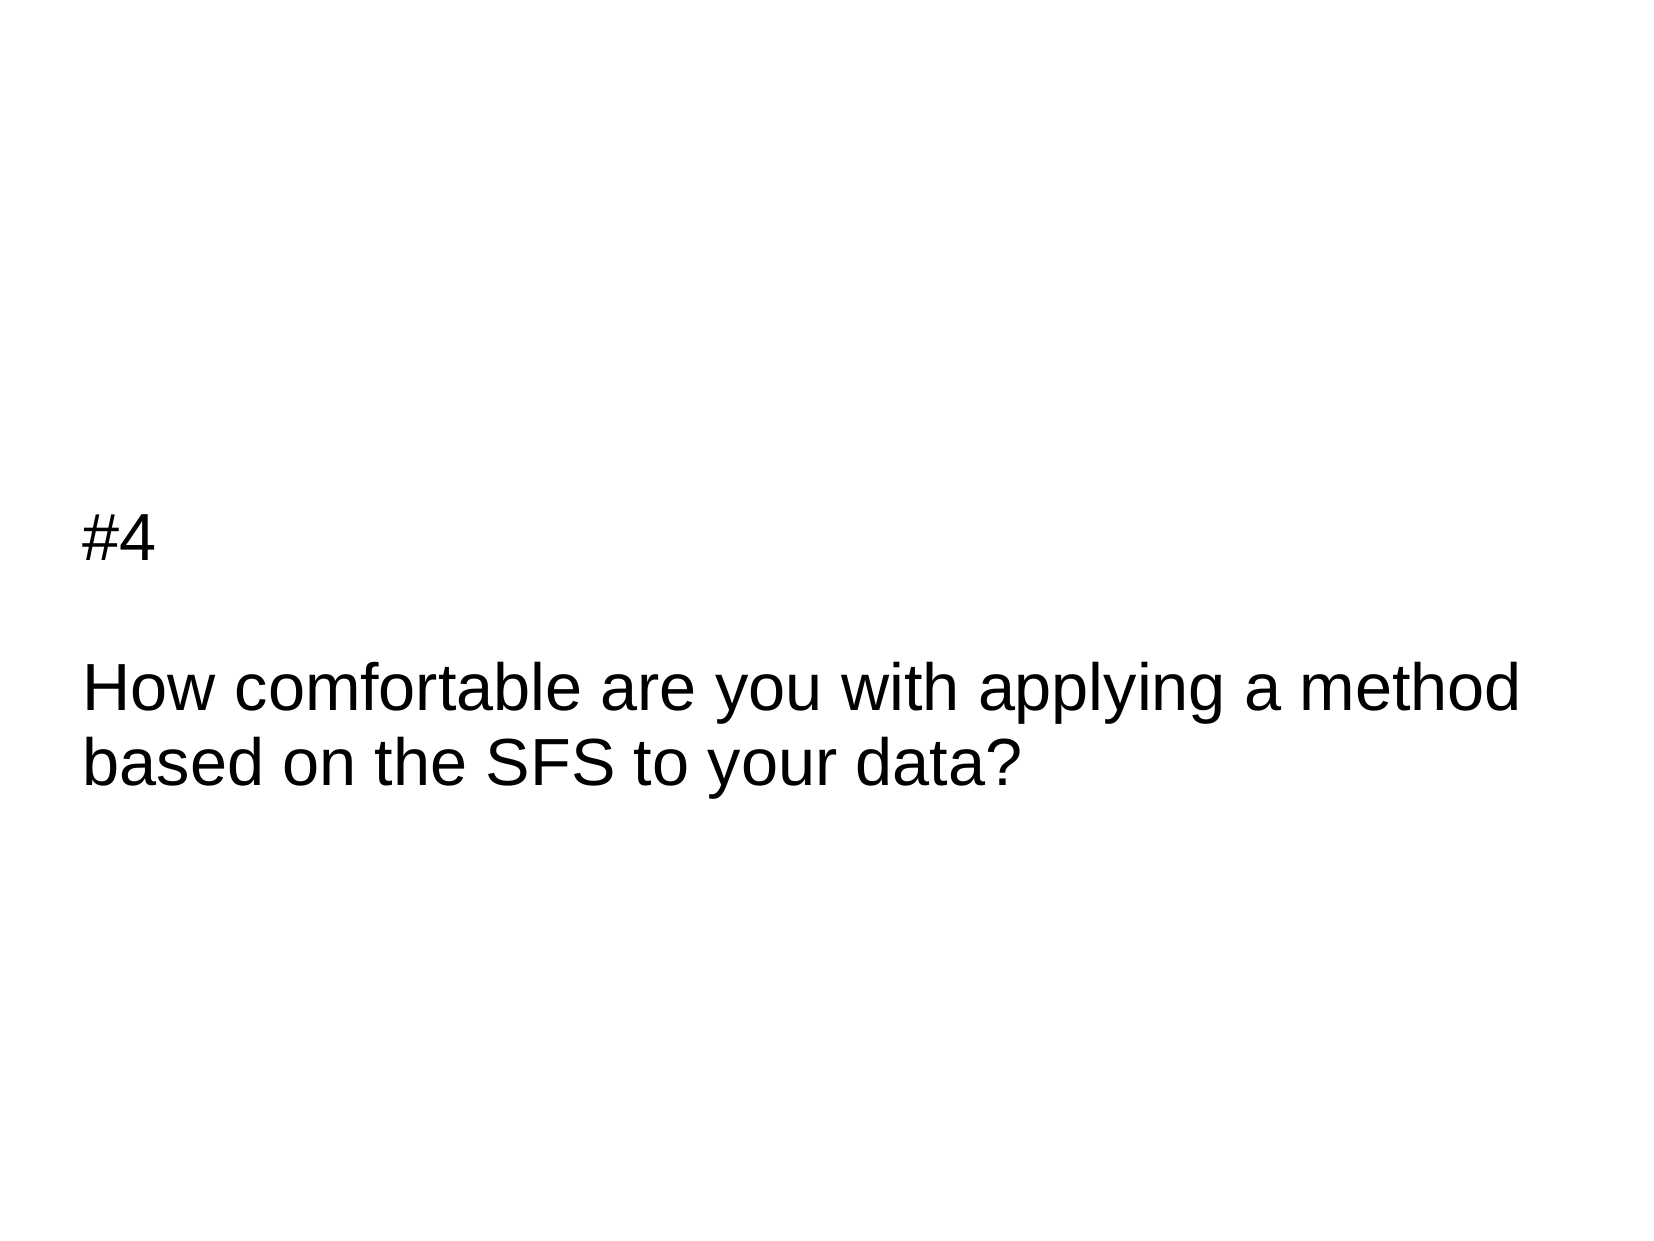

# #4
How comfortable are you with applying a method based on the SFS to your data?